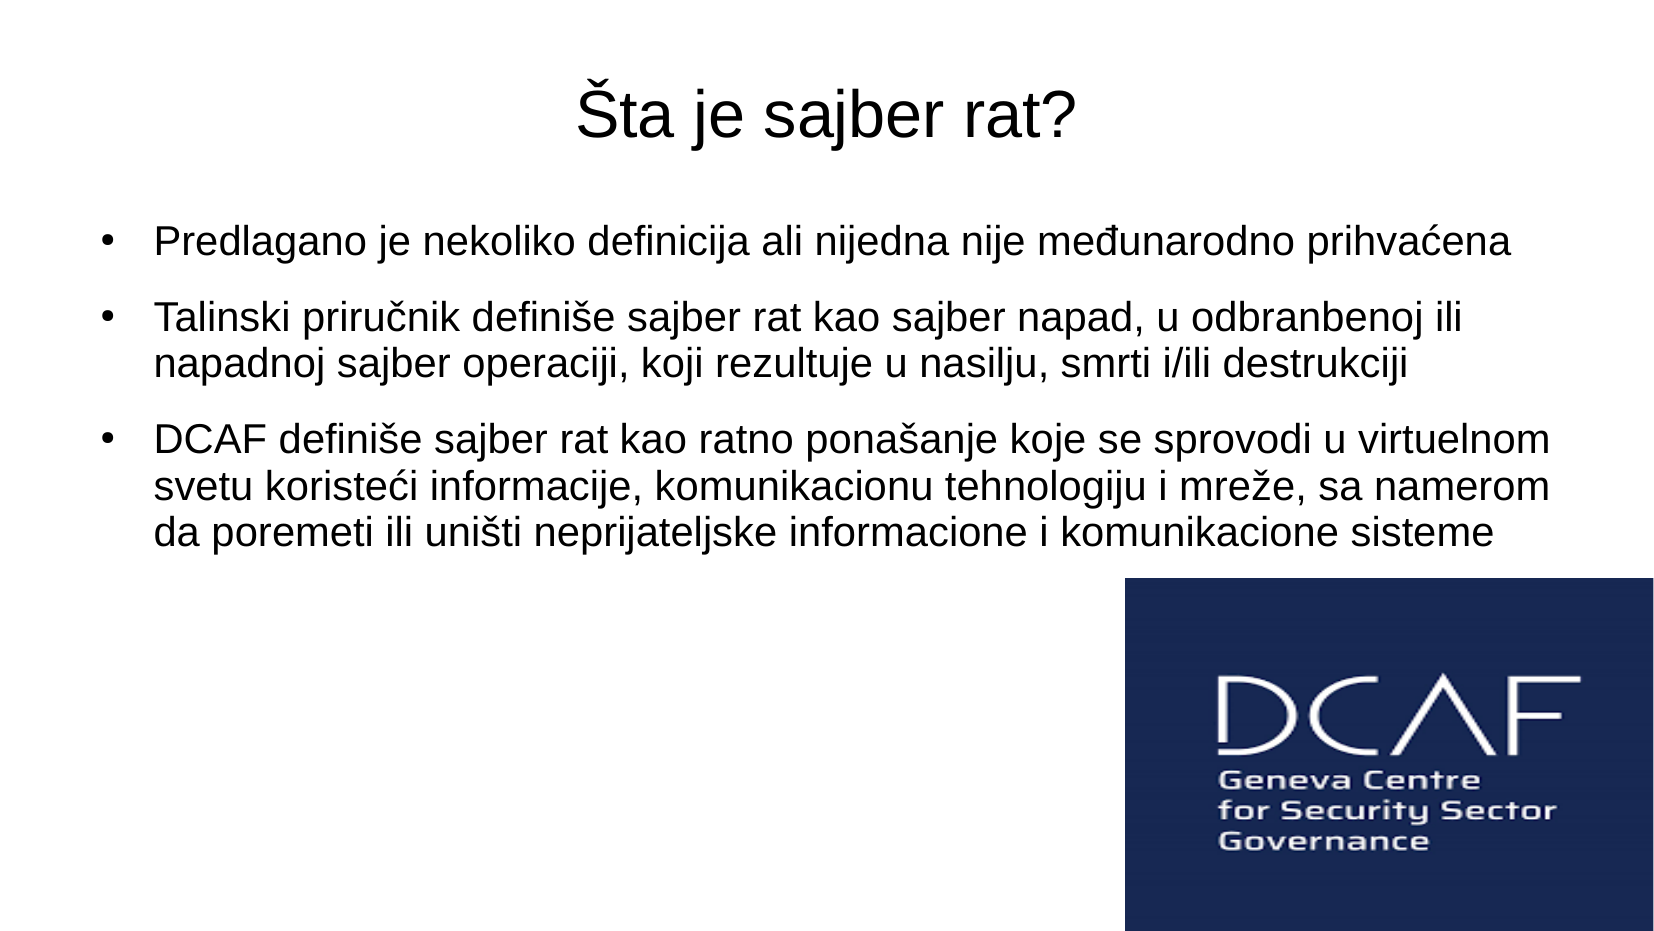

# Šta je sajber rat?
Predlagano je nekoliko definicija ali nijedna nije međunarodno prihvaćena
Talinski priručnik definiše sajber rat kao sajber napad, u odbranbenoj ili napadnoj sajber operaciji, koji rezultuje u nasilju, smrti i/ili destrukciji
DCAF definiše sajber rat kao ratno ponašanje koje se sprovodi u virtuelnom svetu koristeći informacije, komunikacionu tehnologiju i mreže, sa namerom da poremeti ili uništi neprijateljske informacione i komunikacione sisteme